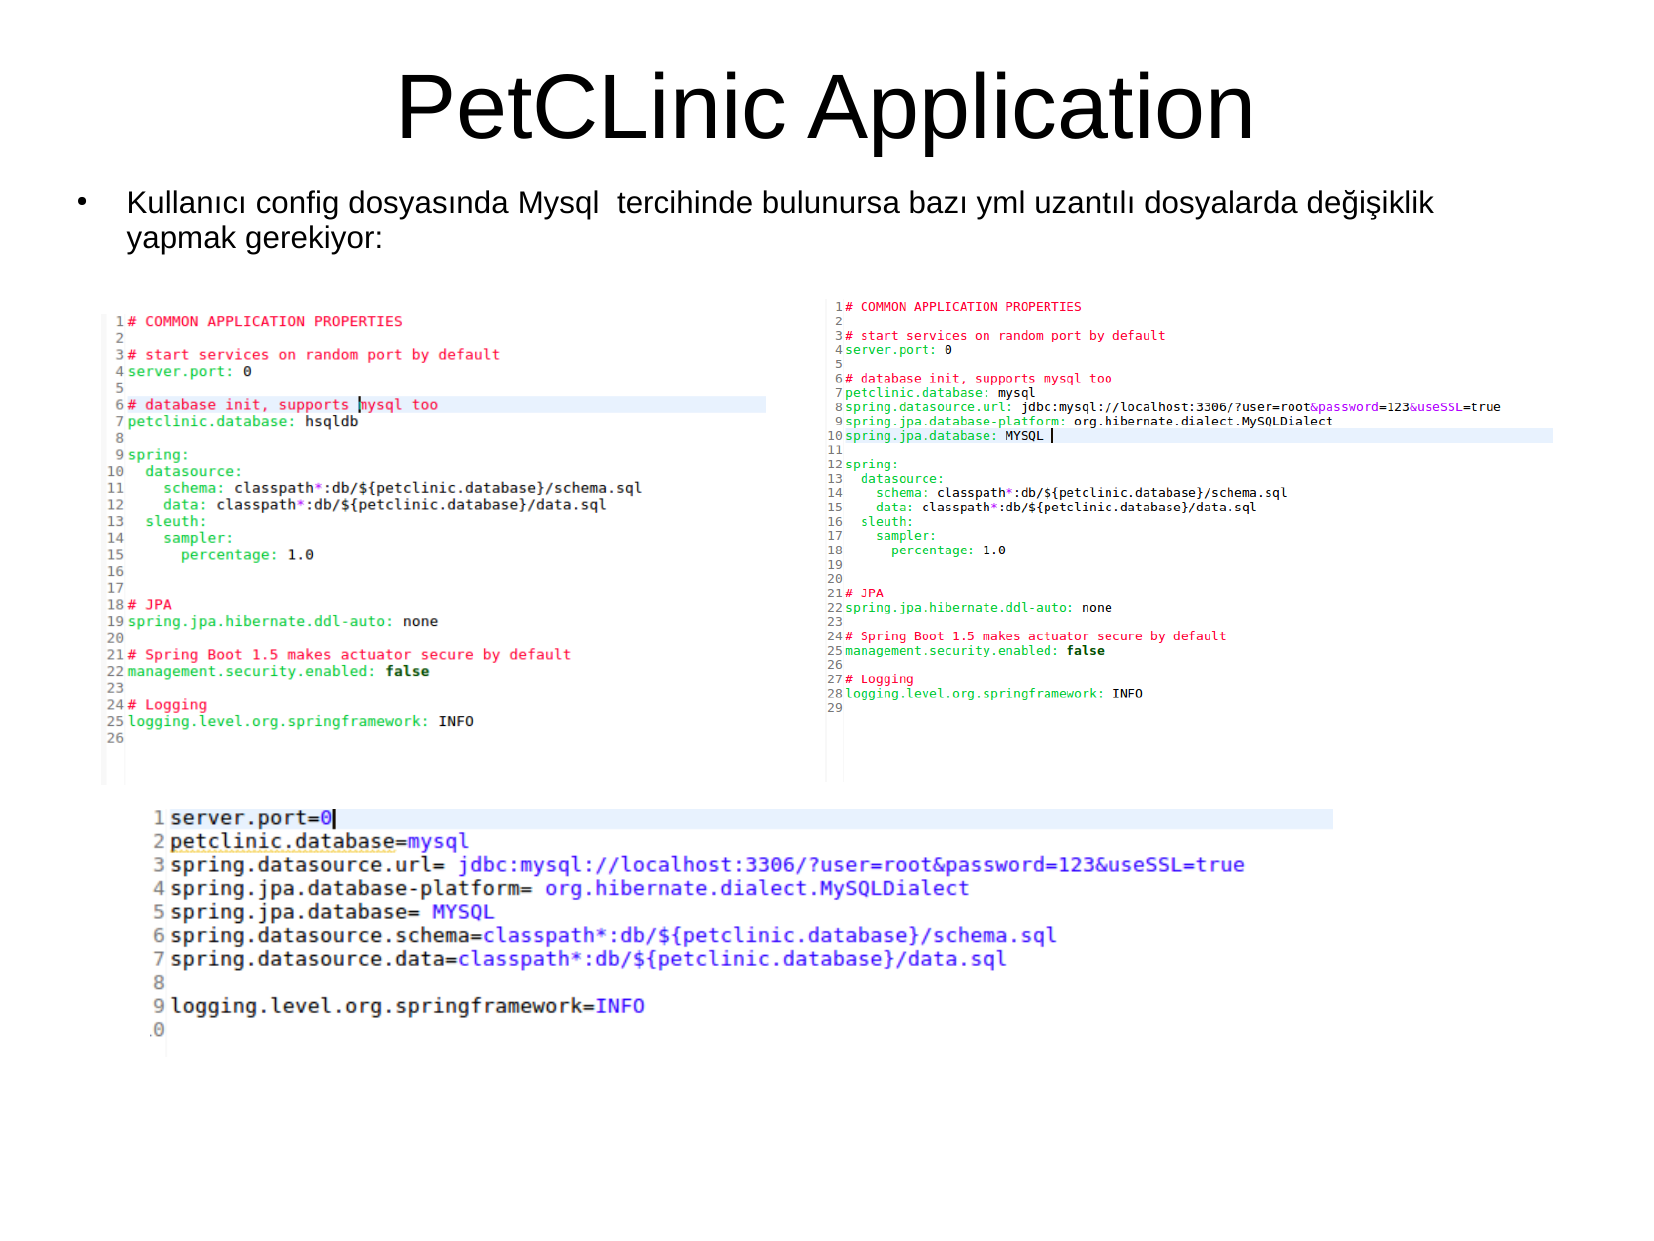

PetCLinic Application
# Kullanıcı config dosyasında Mysql tercihinde bulunursa bazı yml uzantılı dosyalarda değişiklik yapmak gerekiyor: